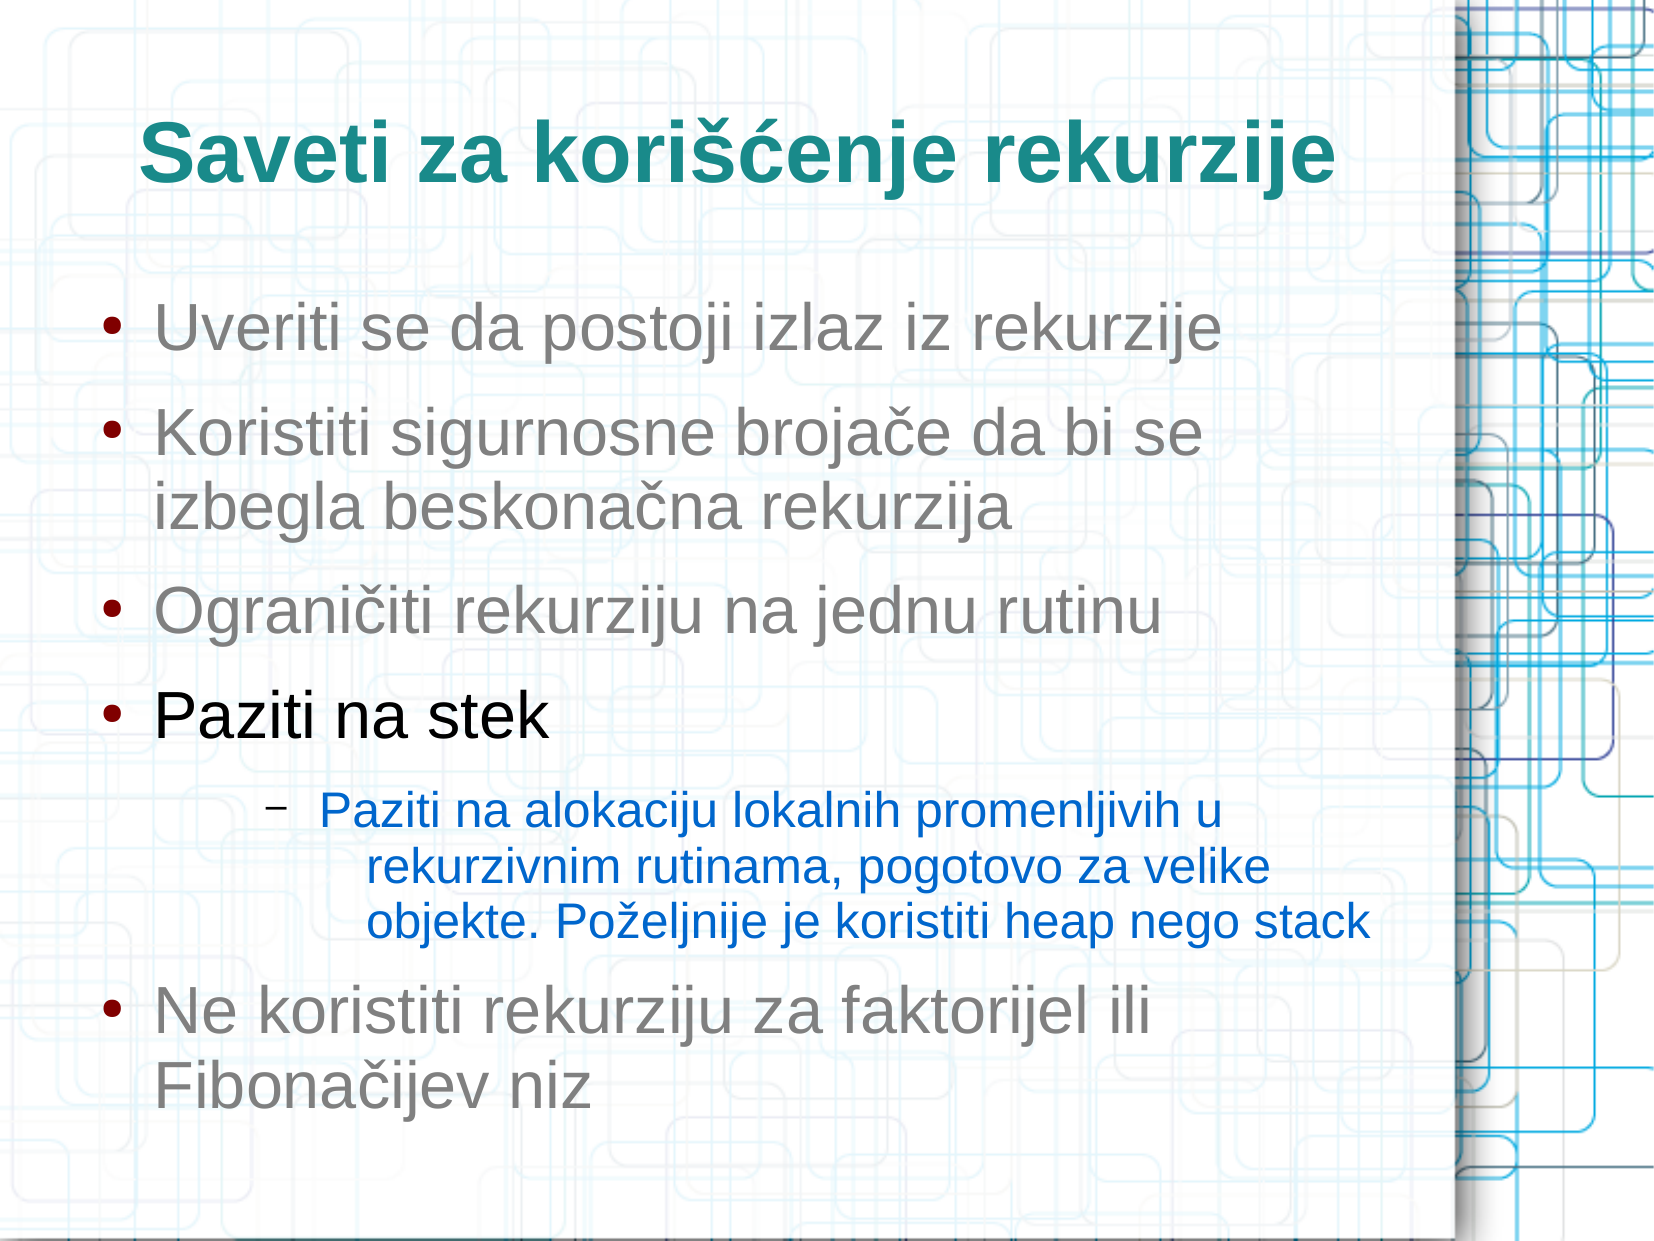

# Saveti za korišćenje rekurzije
Uveriti se da postoji izlaz iz rekurzije
Koristiti sigurnosne brojače da bi se izbegla beskonačna rekurzija
Ograničiti rekurziju na jednu rutinu
Paziti na stek
Paziti na alokaciju lokalnih promenljivih u rekurzivnim rutinama, pogotovo za velike objekte. Poželjnije je koristiti heap nego stack
Ne koristiti rekurziju za faktorijel ili Fibonačijev niz